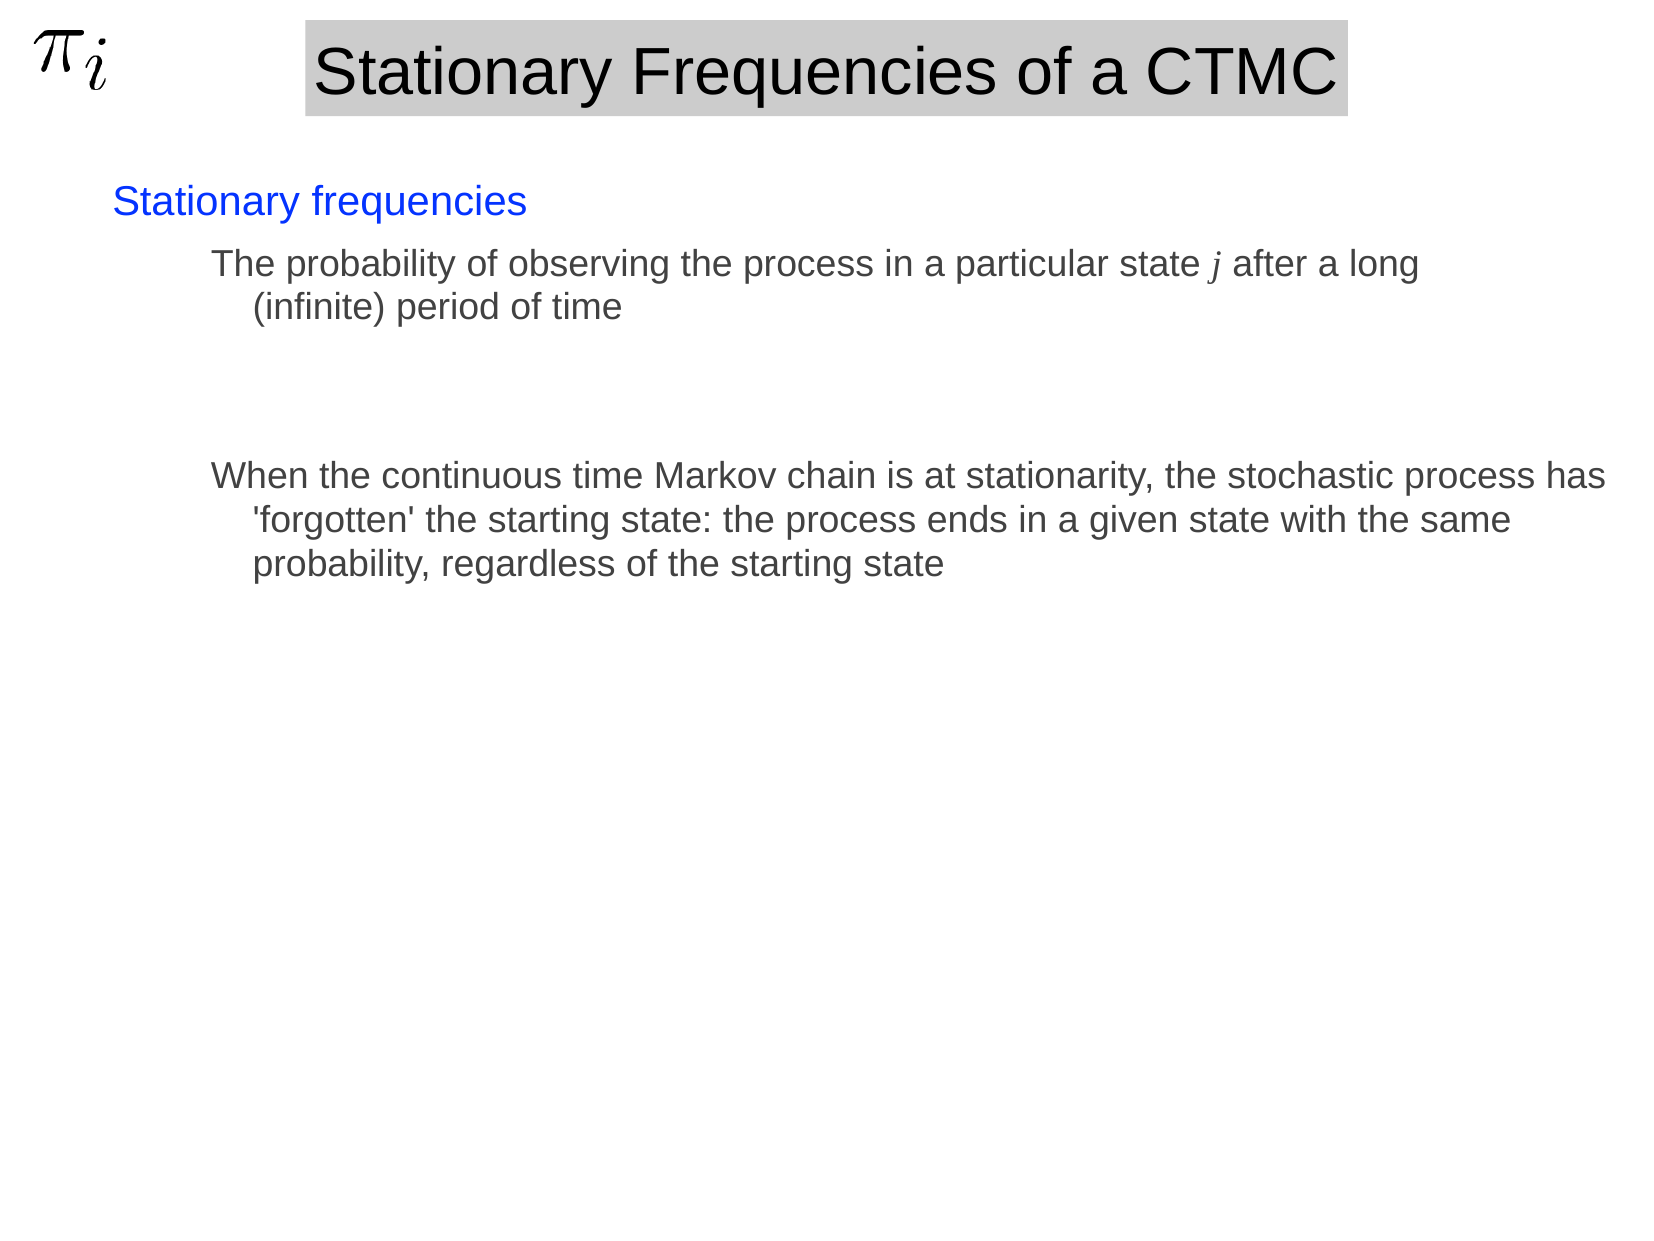

Stationary Frequencies of a CTMC
Stationary frequencies
The probability of observing the process in a particular state j after a long
 (infinite) period of time
When the continuous time Markov chain is at stationarity, the stochastic process has
 'forgotten' the starting state: the process ends in a given state with the same
 probability, regardless of the starting state